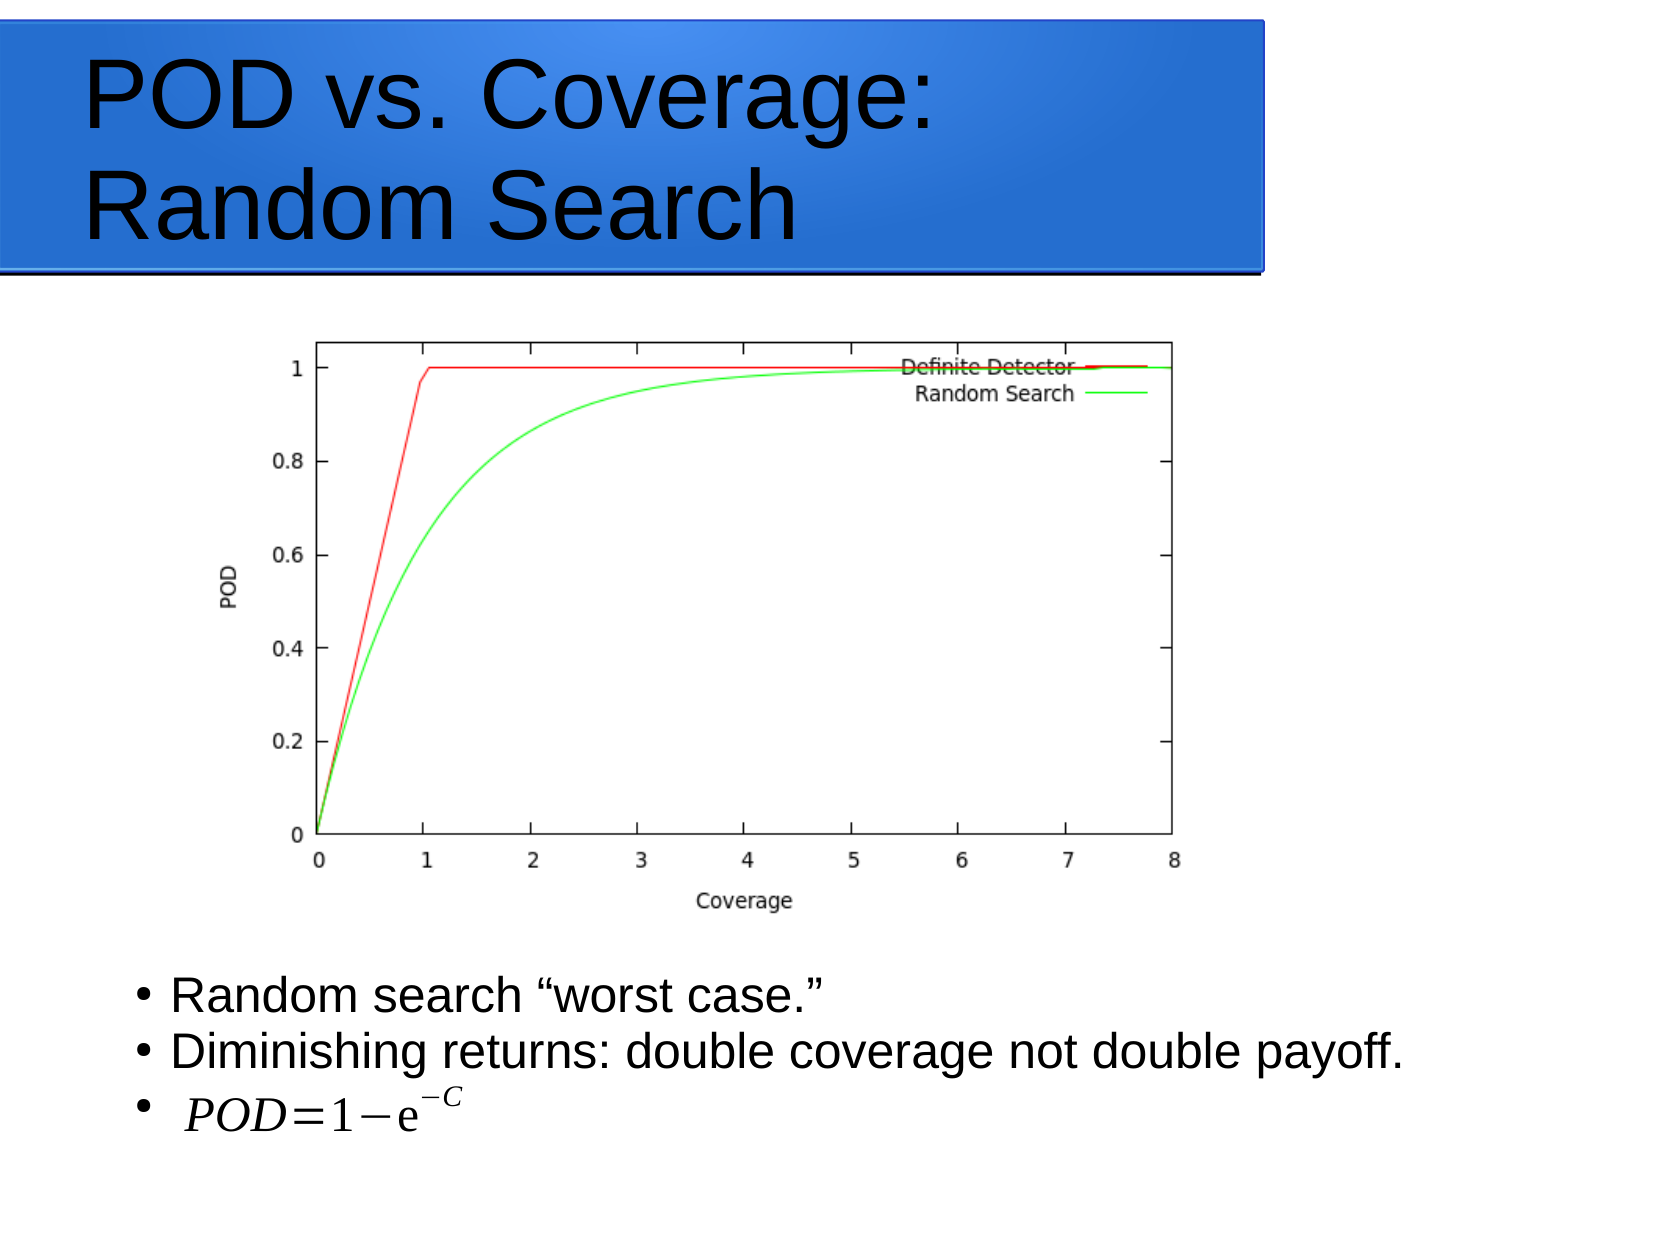

# POD vs. Coverage: Random Search
Random search “worst case.”
Diminishing returns: double coverage not double payoff.